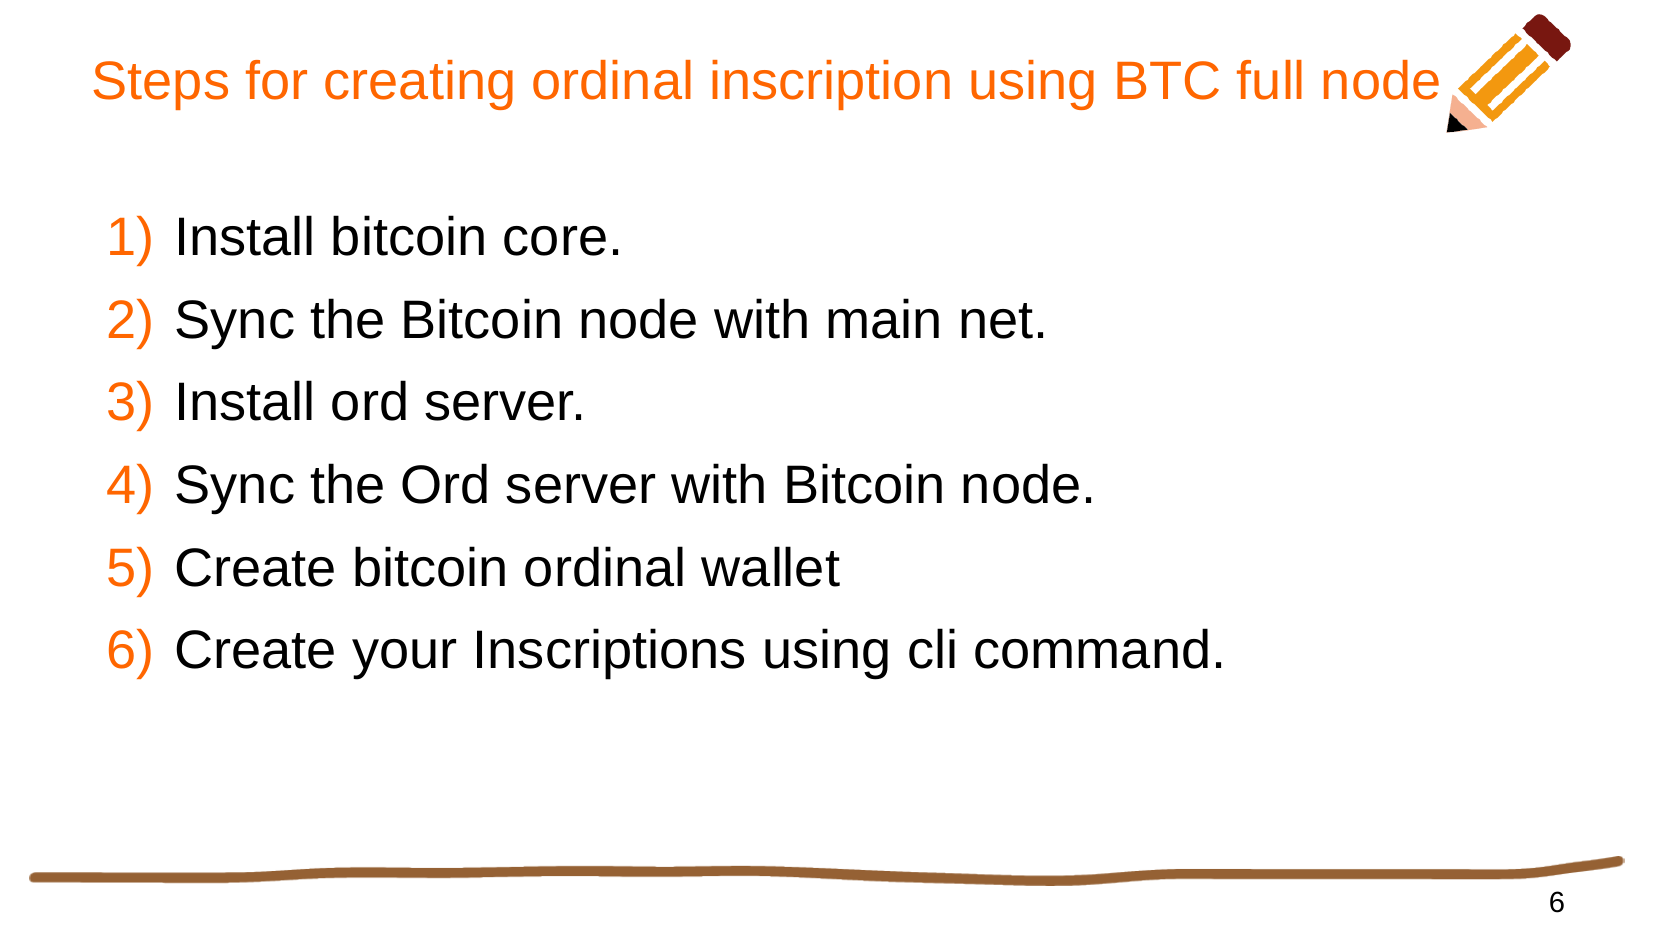

# Steps for creating ordinal inscription using BTC full node
 Install bitcoin core.
 Sync the Bitcoin node with main net.
 Install ord server.
 Sync the Ord server with Bitcoin node.
 Create bitcoin ordinal wallet
 Create your Inscriptions using cli command.
6